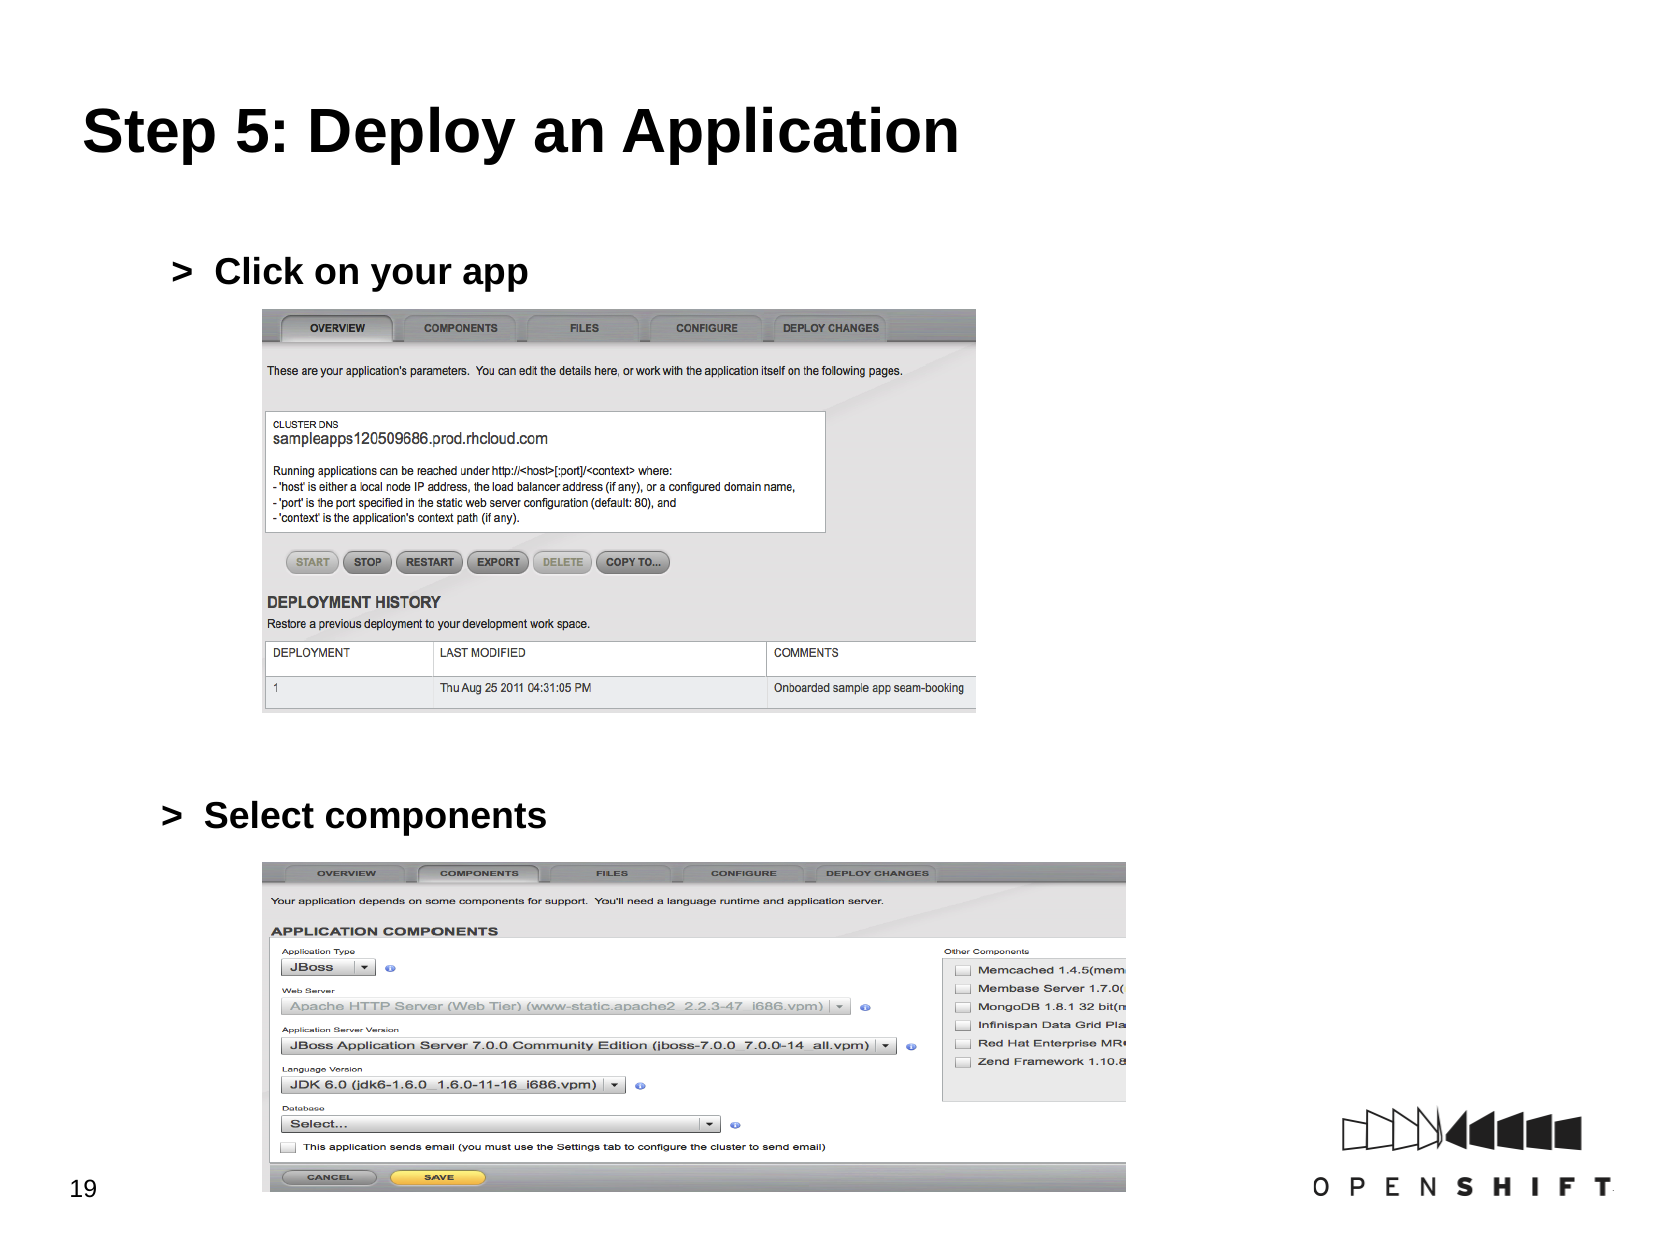

# Step 5: Deploy an Application
> Click on your app
> Select components